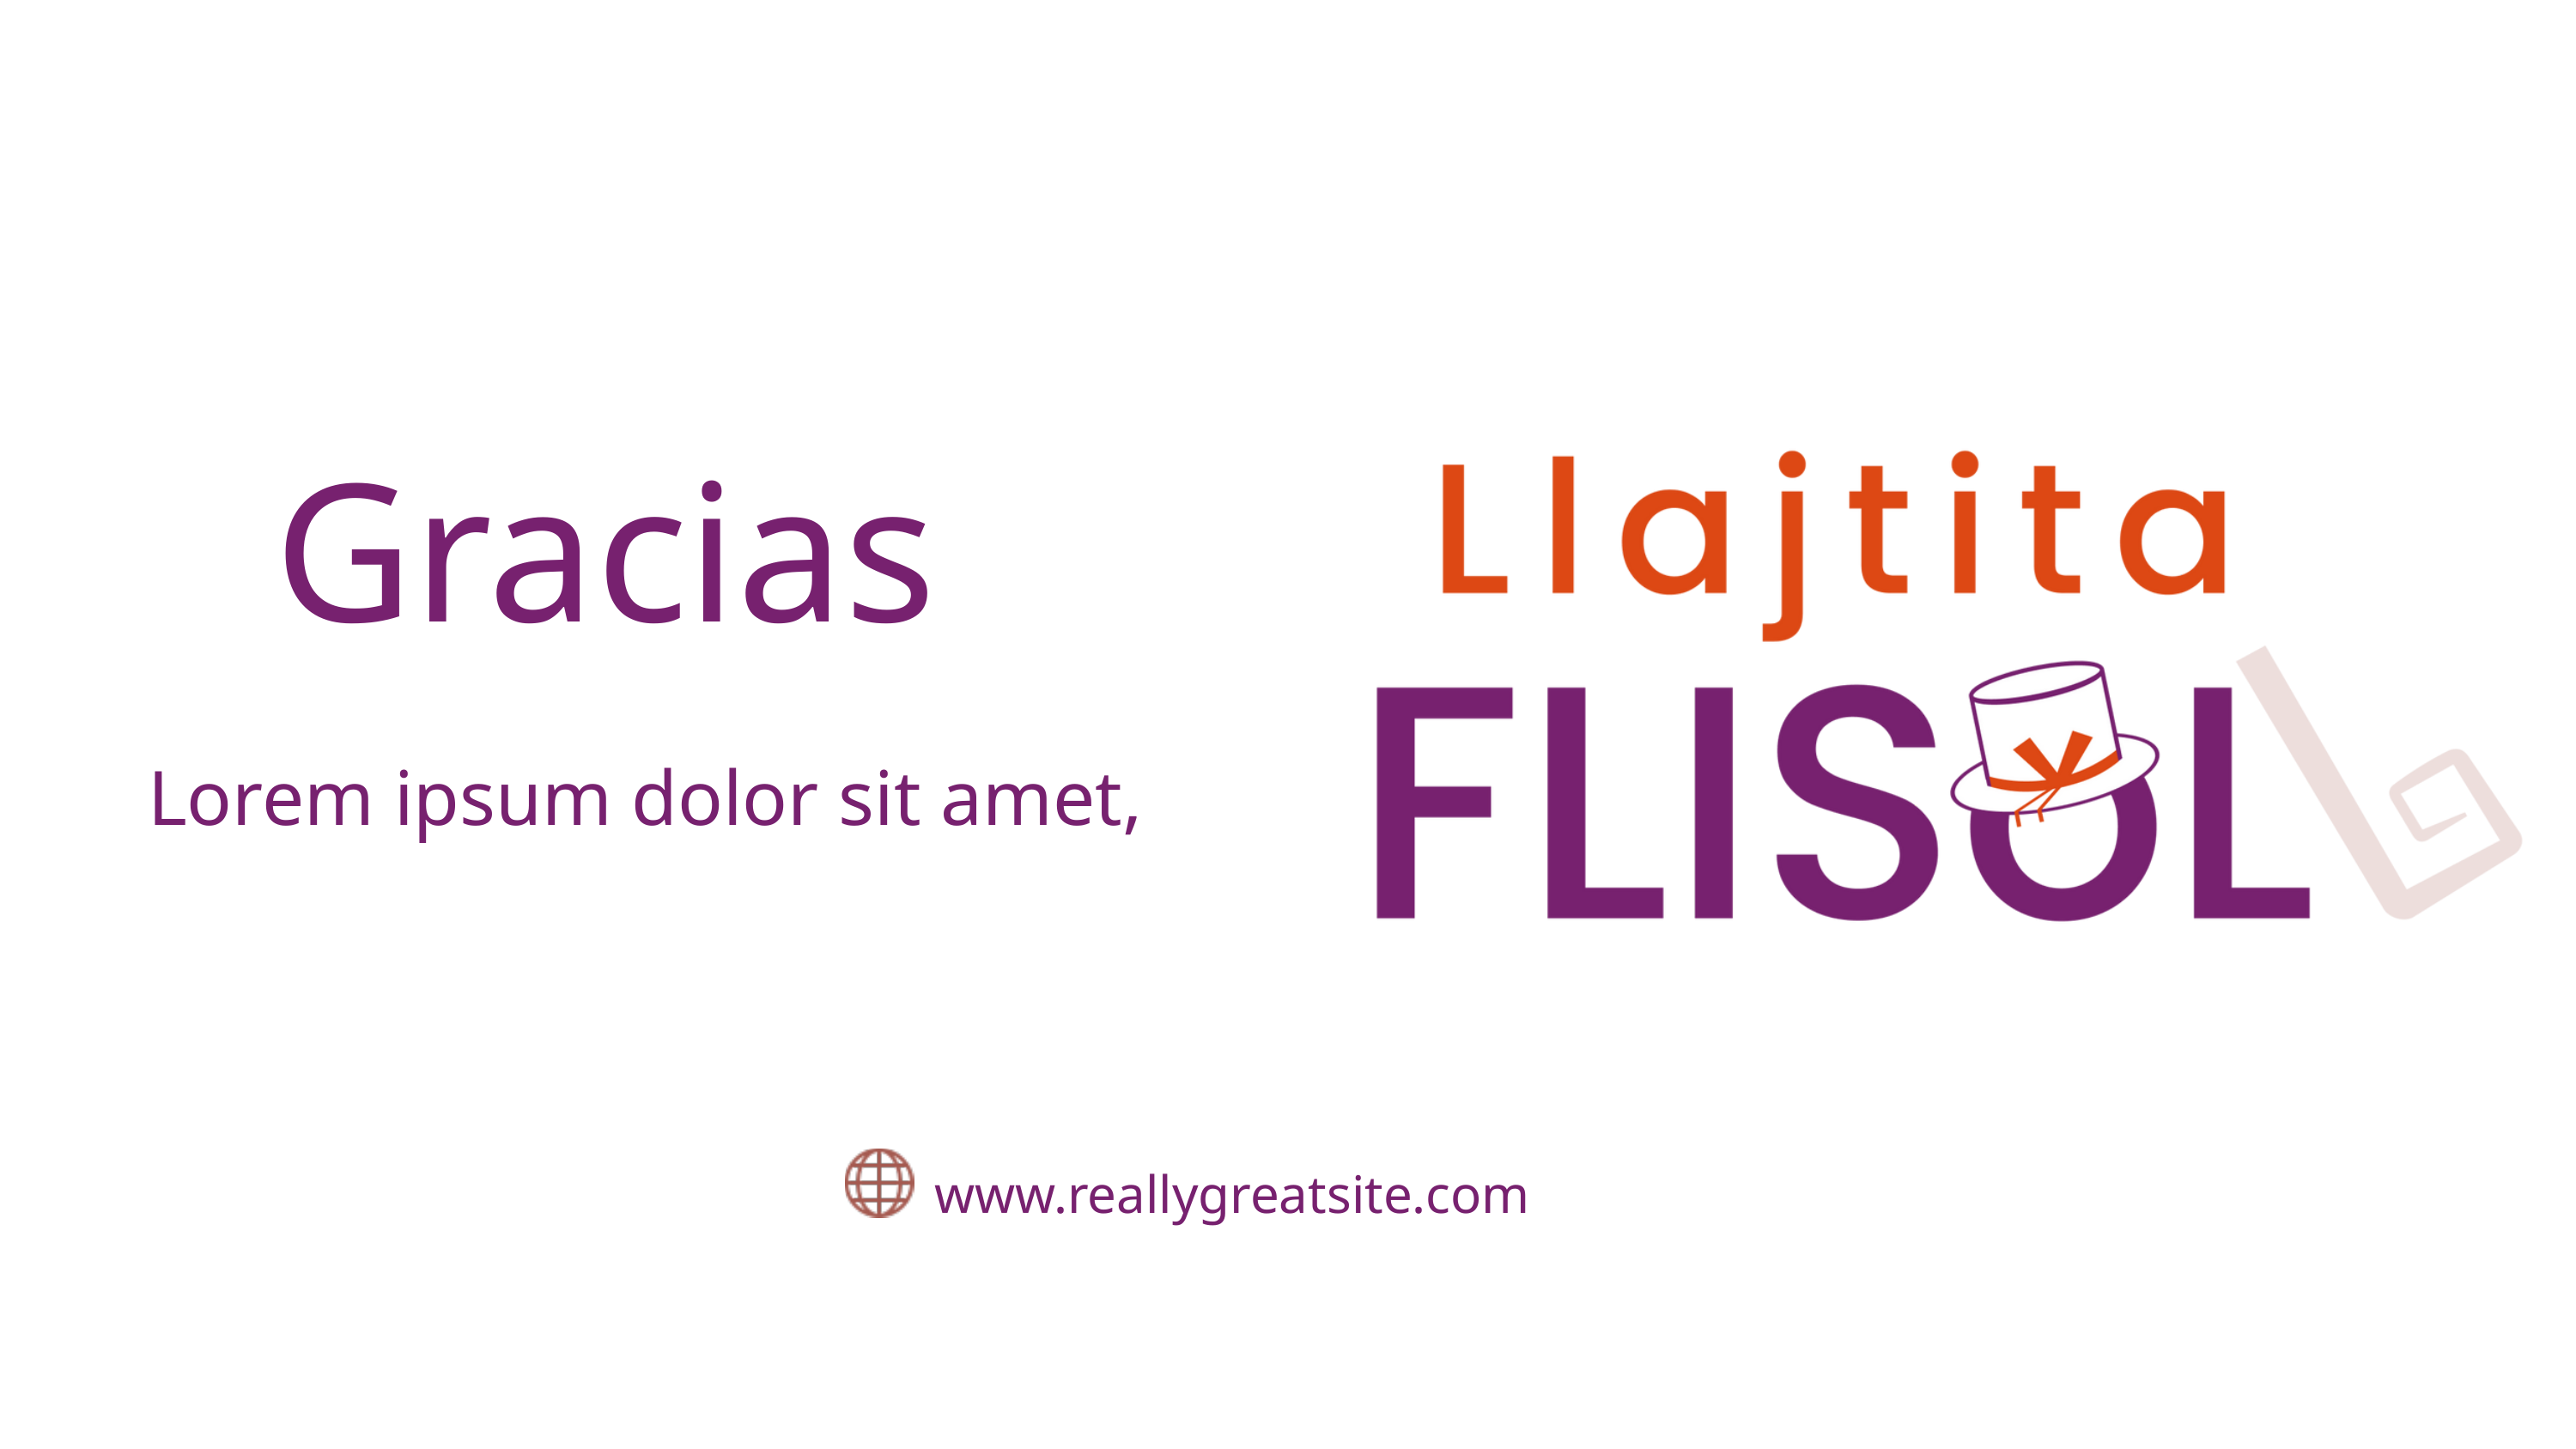

Gracias
Lorem ipsum dolor sit amet,
www.reallygreatsite.com